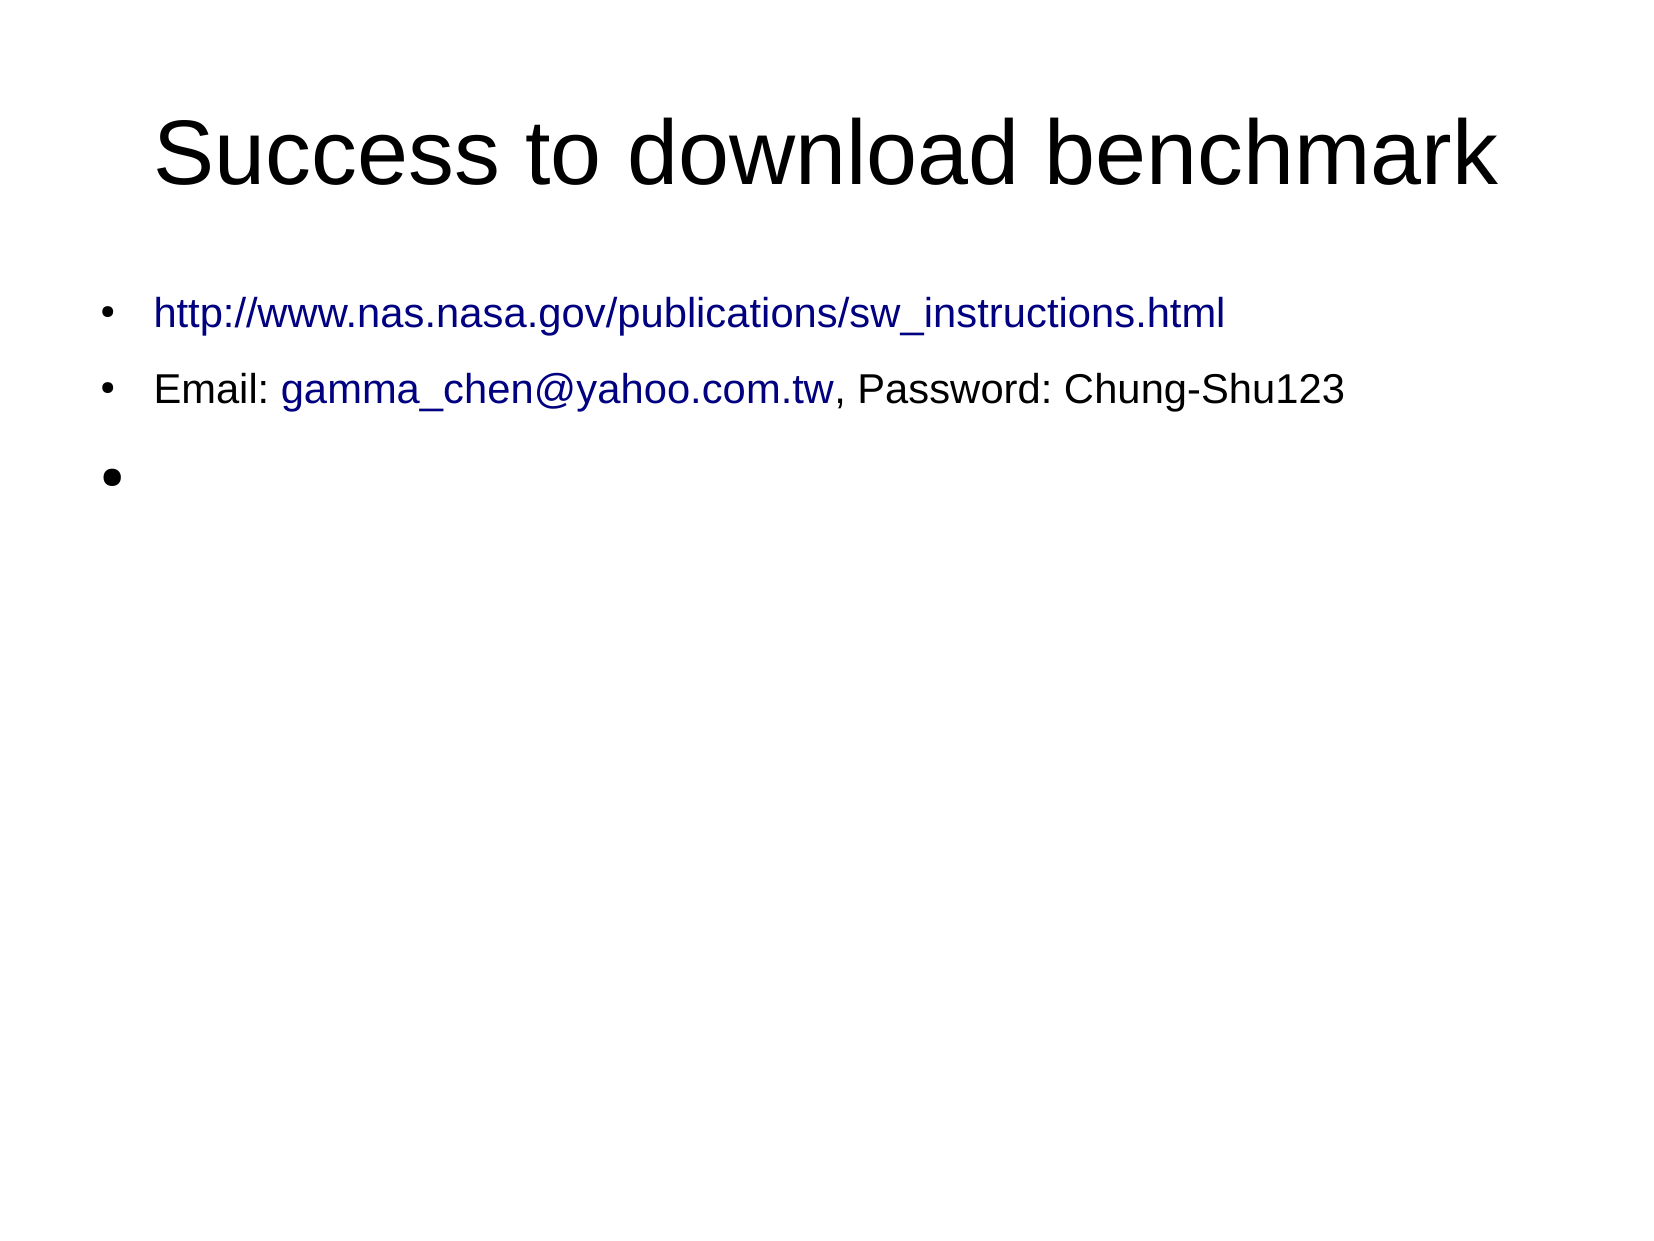

# Success to download benchmark
http://www.nas.nasa.gov/publications/sw_instructions.html
Email: gamma_chen@yahoo.com.tw, Password: Chung-Shu123